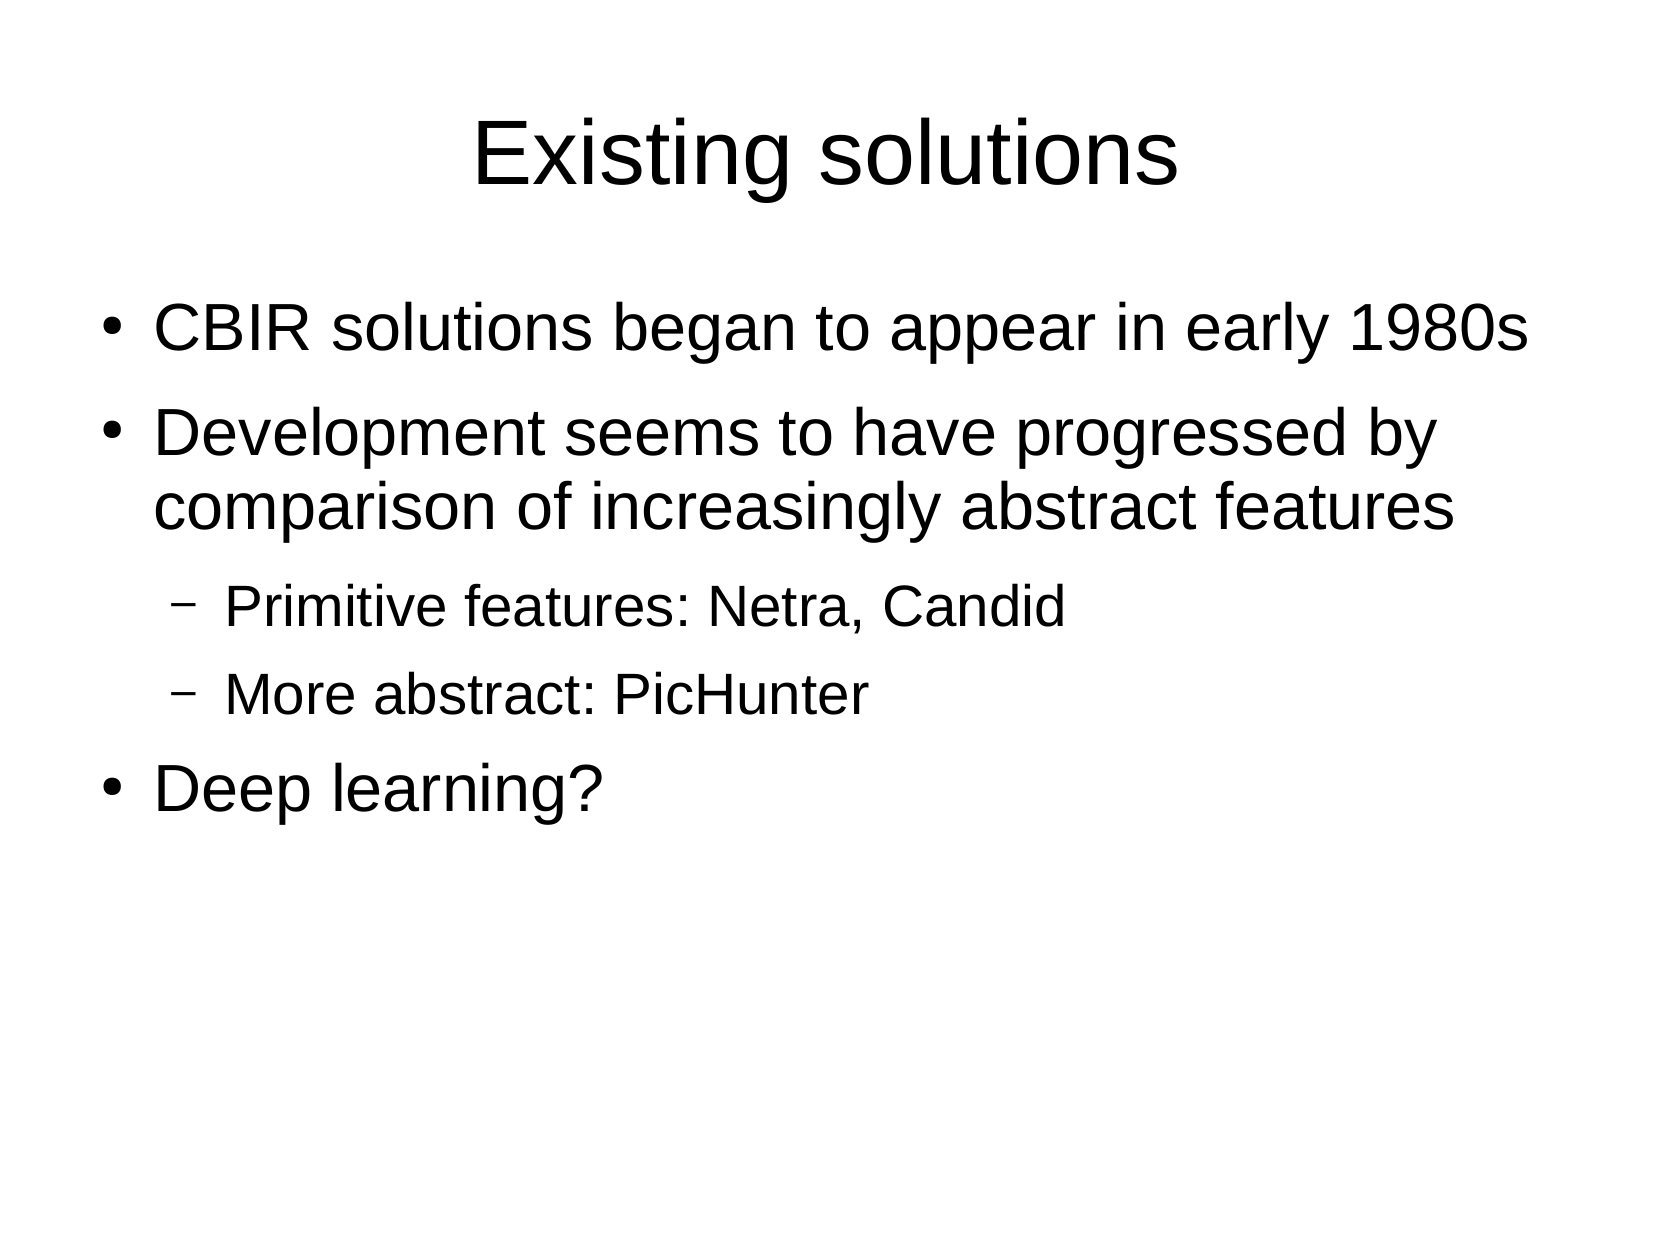

# Existing solutions
CBIR solutions began to appear in early 1980s
Development seems to have progressed by comparison of increasingly abstract features
Primitive features: Netra, Candid
More abstract: PicHunter
Deep learning?